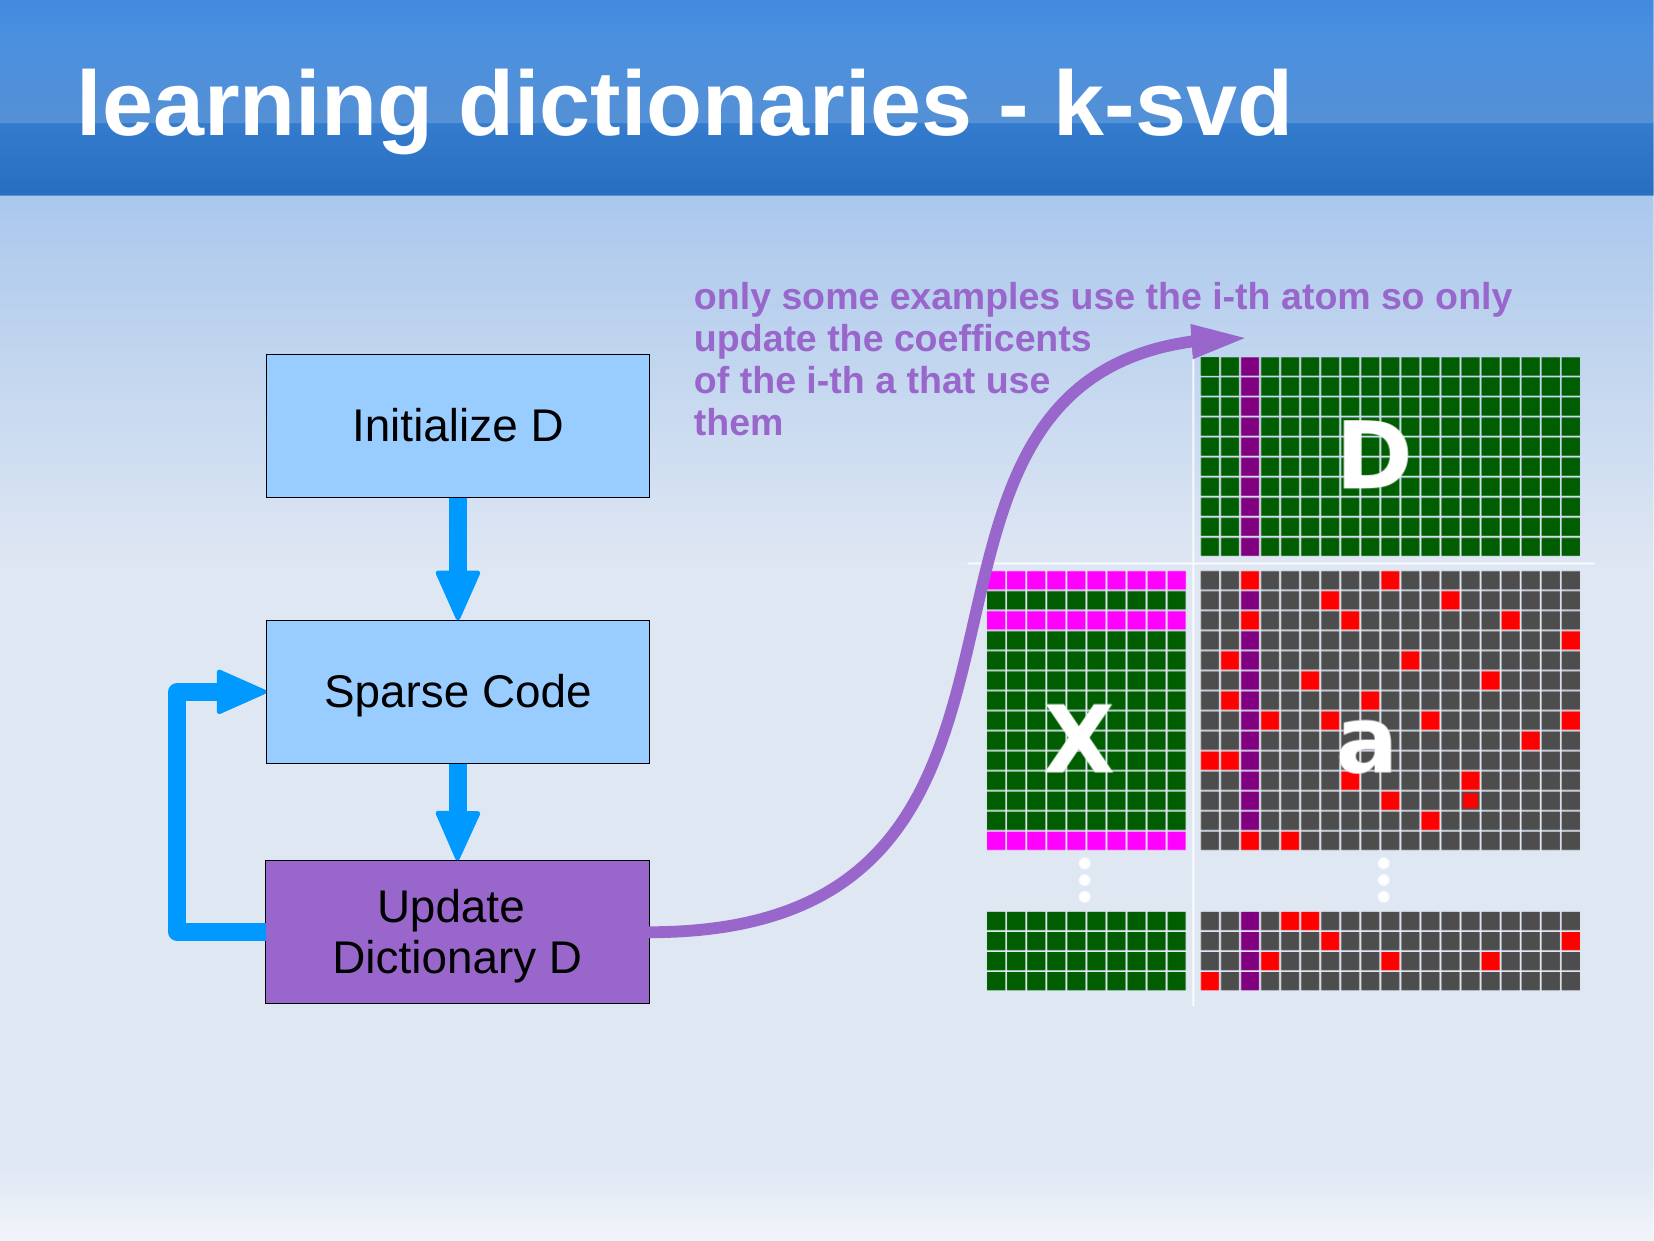

# learning dictionaries - k-svd
only some examples use the i-th atom so only
update the coefficents
of the i-th a that use
them
Initialize D
Sparse Code
Update
Dictionary D